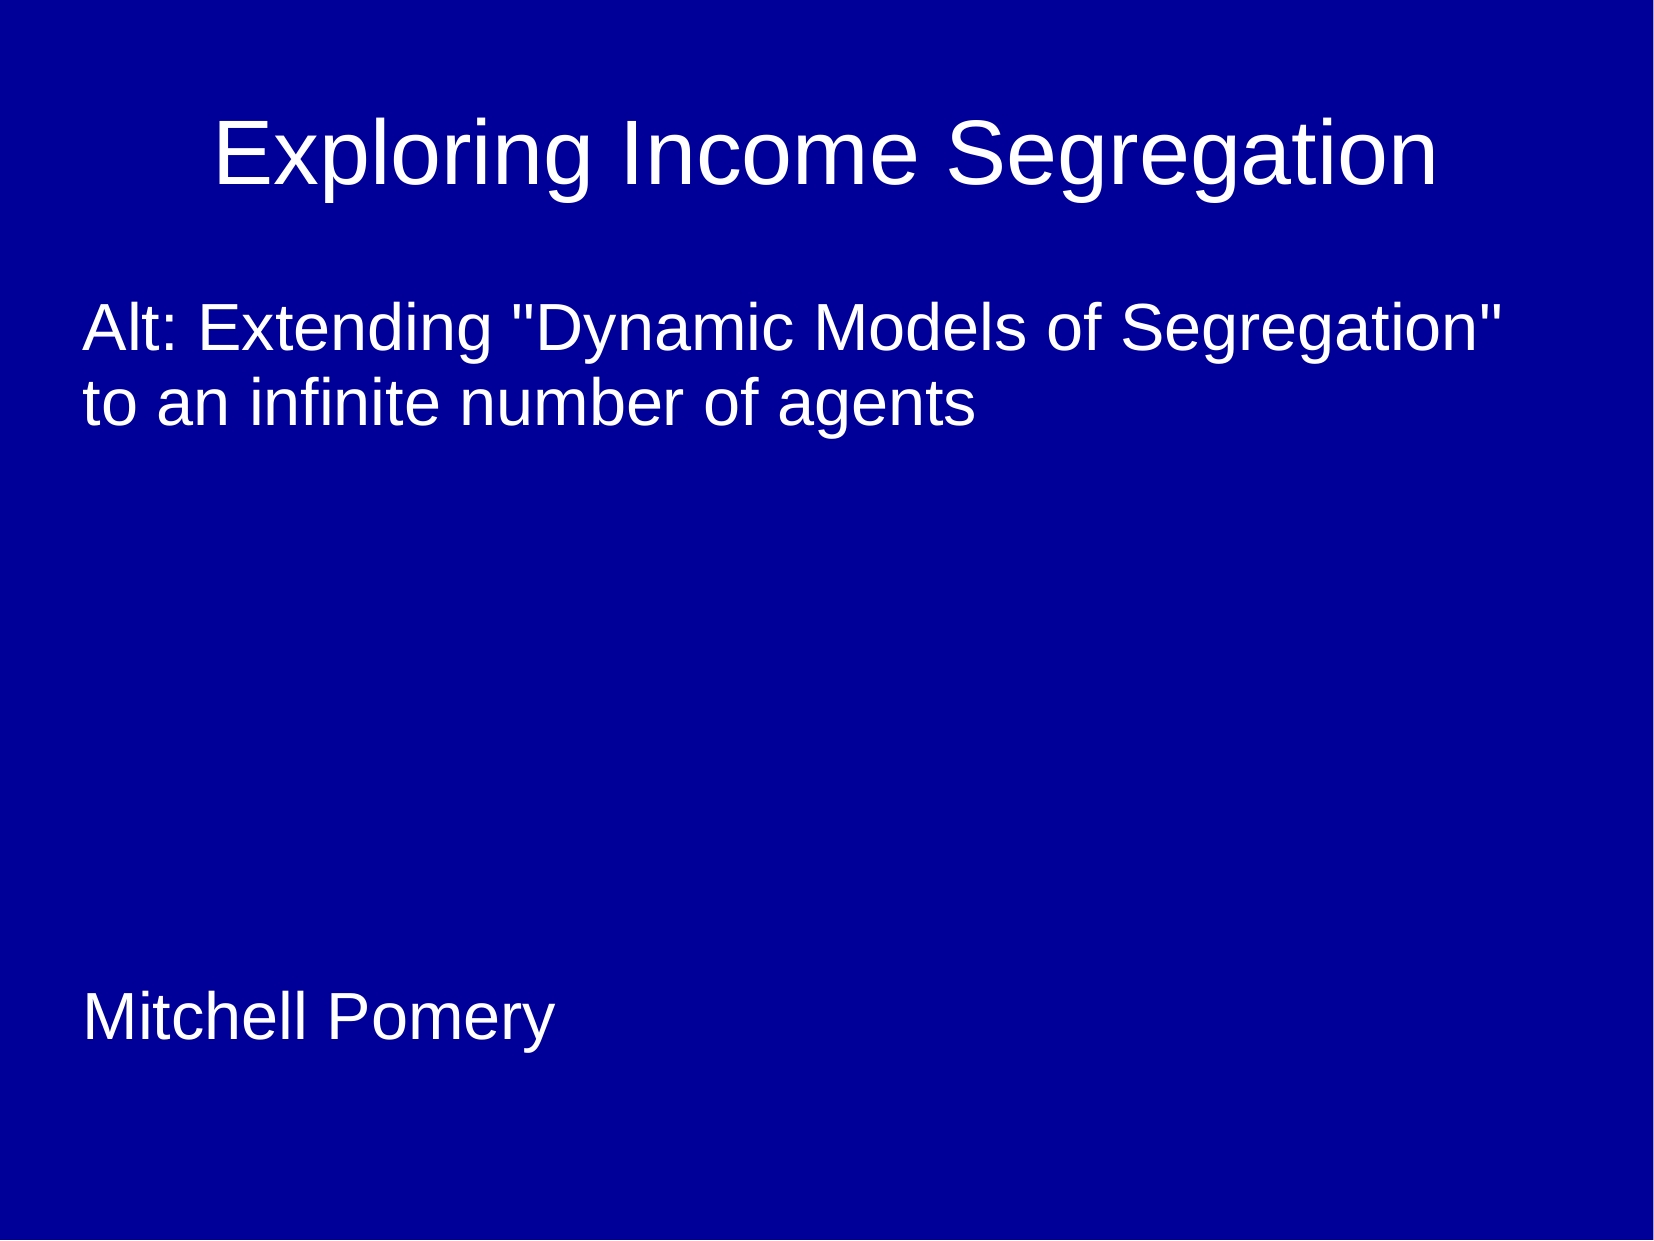

# Exploring Income Segregation
Alt: Extending "Dynamic Models of Segregation" to an infinite number of agents
Mitchell Pomery